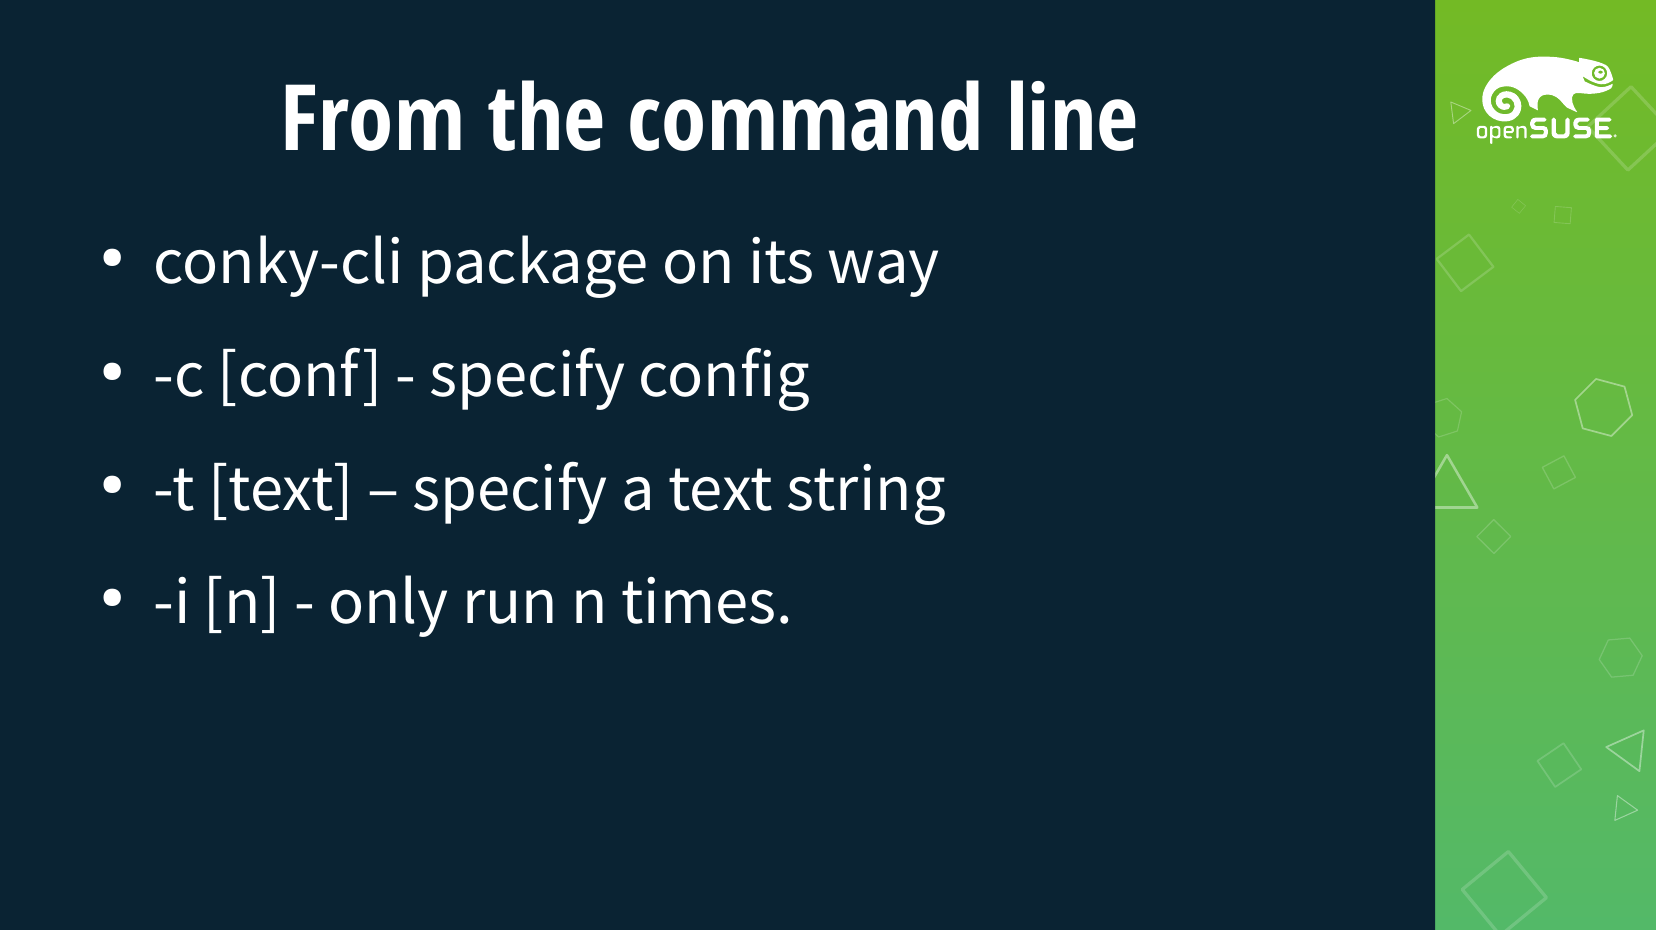

# From the command line
conky-cli package on its way
-c [conf] - specify config
-t [text] – specify a text string
-i [n] - only run n times.